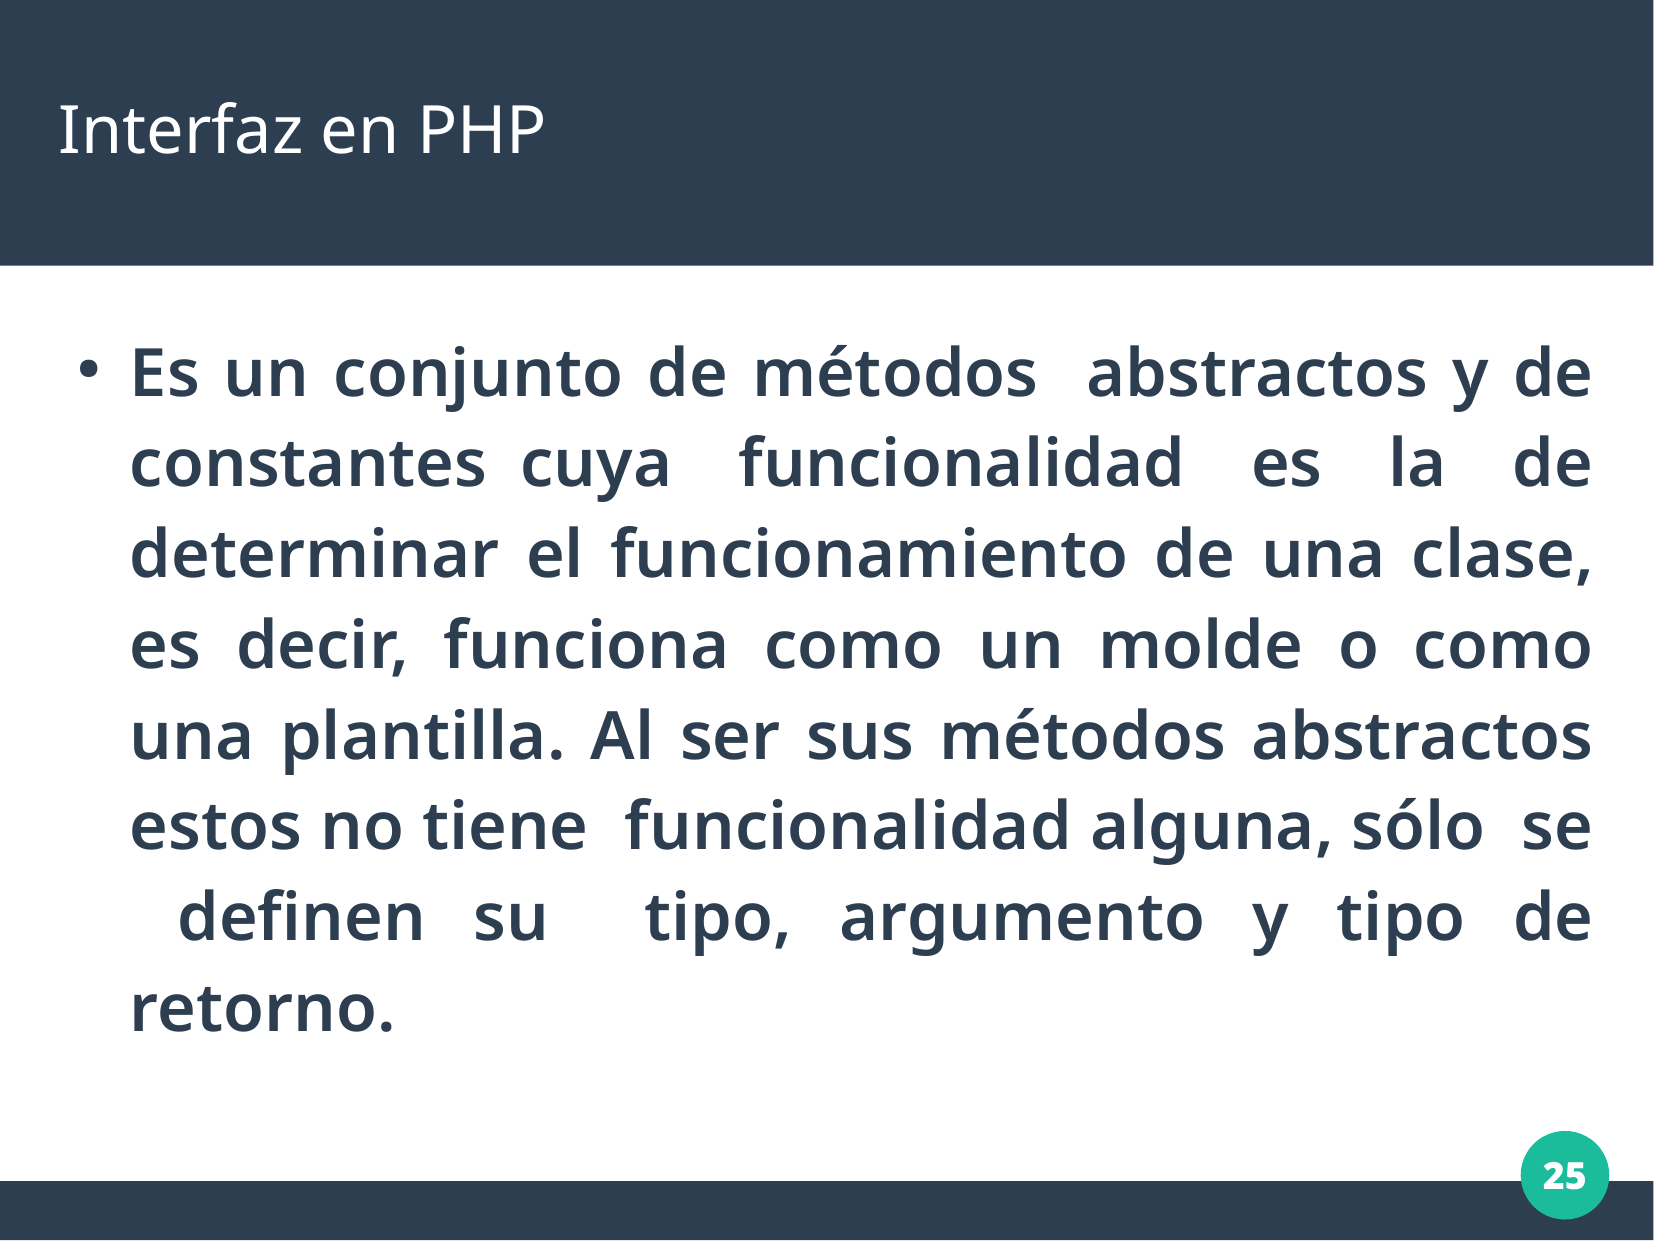

# Interfaz en PHP
Es un conjunto de métodos abstractos y de constantes cuya funcionalidad es la de determinar el funcionamiento de una clase, es decir, funciona como un molde o como una plantilla. Al ser sus métodos abstractos estos no tiene funcionalidad alguna, sólo se definen su tipo, argumento y tipo de retorno.
25